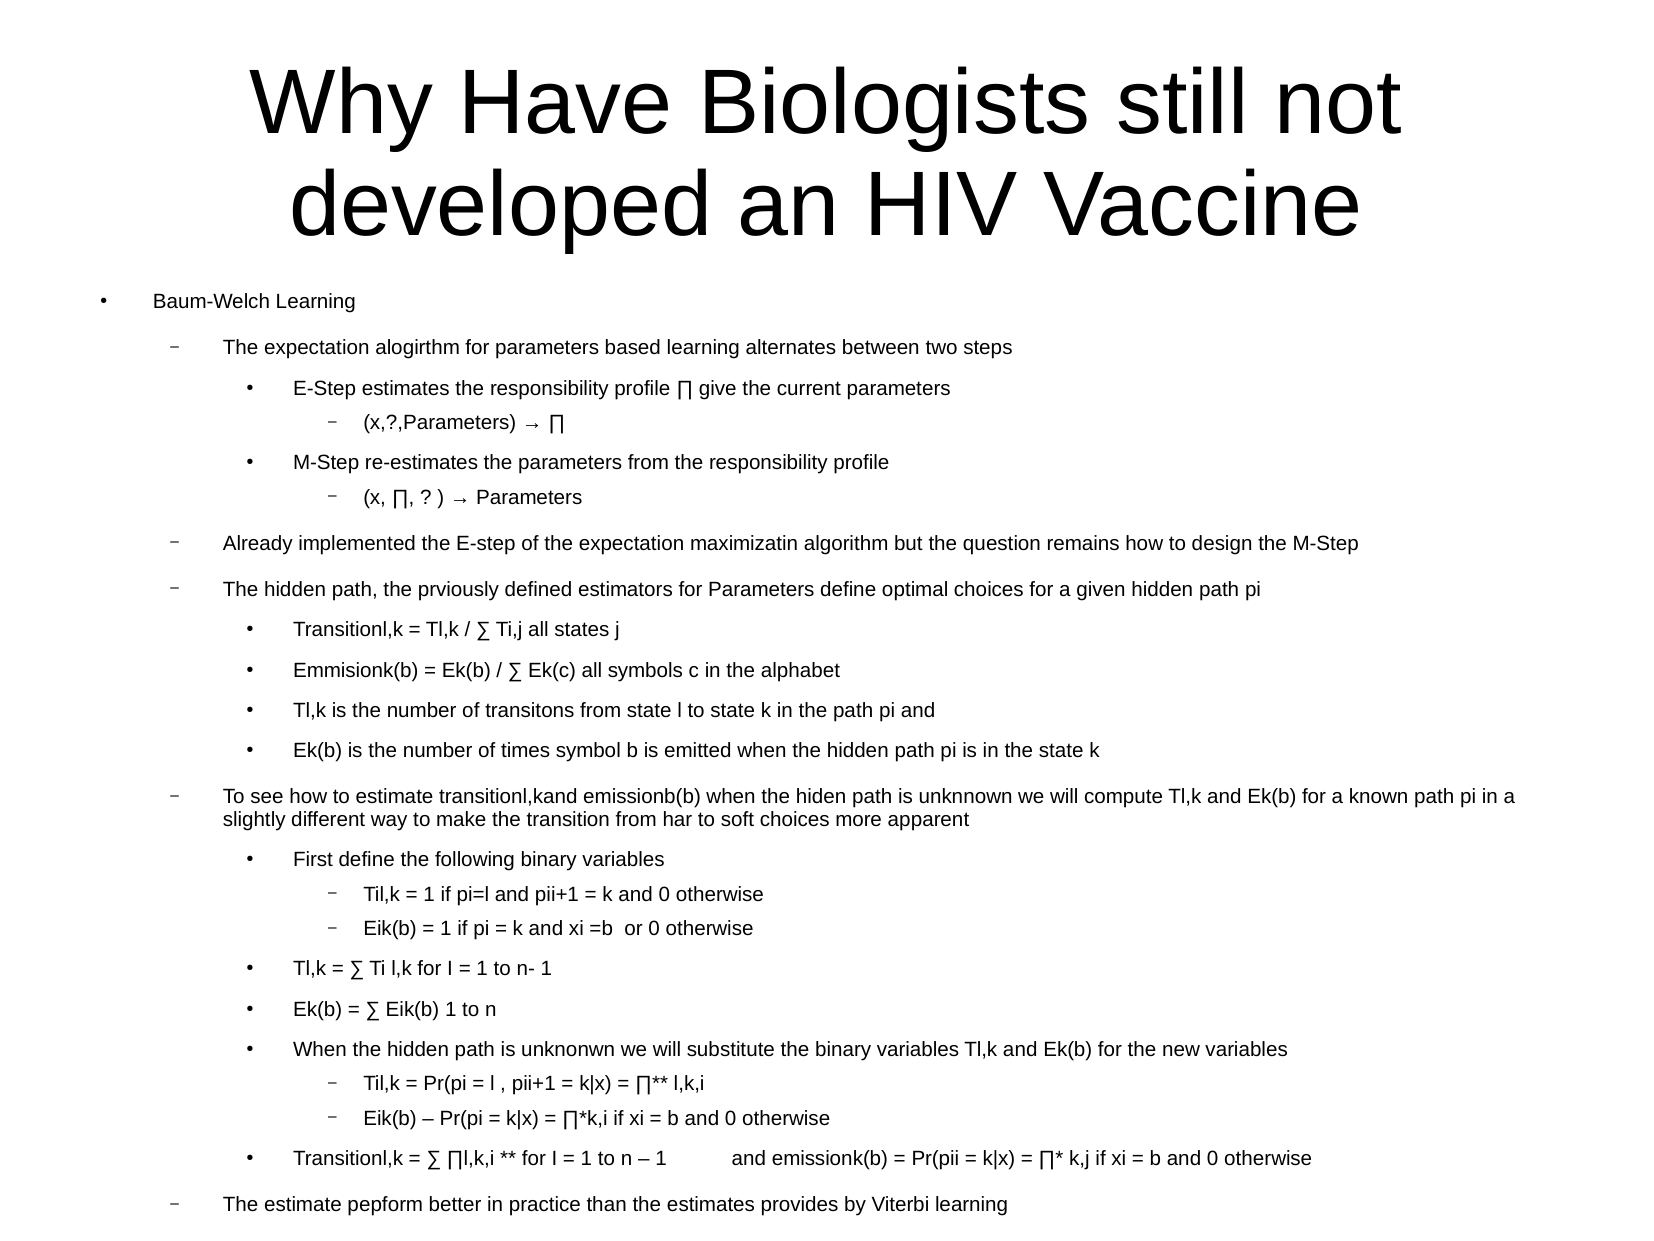

# Why Have Biologists still not developed an HIV Vaccine
Baum-Welch Learning
The expectation alogirthm for parameters based learning alternates between two steps
E-Step estimates the responsibility profile ∏ give the current parameters
(x,?,Parameters) → ∏
M-Step re-estimates the parameters from the responsibility profile
(x, ∏, ? ) → Parameters
Already implemented the E-step of the expectation maximizatin algorithm but the question remains how to design the M-Step
The hidden path, the prviously defined estimators for Parameters define optimal choices for a given hidden path pi
Transitionl,k = Tl,k / ∑ Ti,j all states j
Emmisionk(b) = Ek(b) / ∑ Ek(c) all symbols c in the alphabet
Tl,k is the number of transitons from state l to state k in the path pi and
Ek(b) is the number of times symbol b is emitted when the hidden path pi is in the state k
To see how to estimate transitionl,kand emissionb(b) when the hiden path is unknnown we will compute Tl,k and Ek(b) for a known path pi in a slightly different way to make the transition from har to soft choices more apparent
First define the following binary variables
Til,k = 1 if pi=l and pii+1 = k and 0 otherwise
Eik(b) = 1 if pi = k and xi =b or 0 otherwise
Tl,k = ∑ Ti l,k for I = 1 to n- 1
Ek(b) = ∑ Eik(b) 1 to n
When the hidden path is unknonwn we will substitute the binary variables Tl,k and Ek(b) for the new variables
Til,k = Pr(pi = l , pii+1 = k|x) = ∏** l,k,i
Eik(b) – Pr(pi = k|x) = ∏*k,i if xi = b and 0 otherwise
Transitionl,k = ∑ ∏l,k,i ** for I = 1 to n – 1	and emissionk(b) = Pr(pii = k|x) = ∏* k,j if xi = b and 0 otherwise
The estimate pepform better in practice than the estimates provides by Viterbi learning